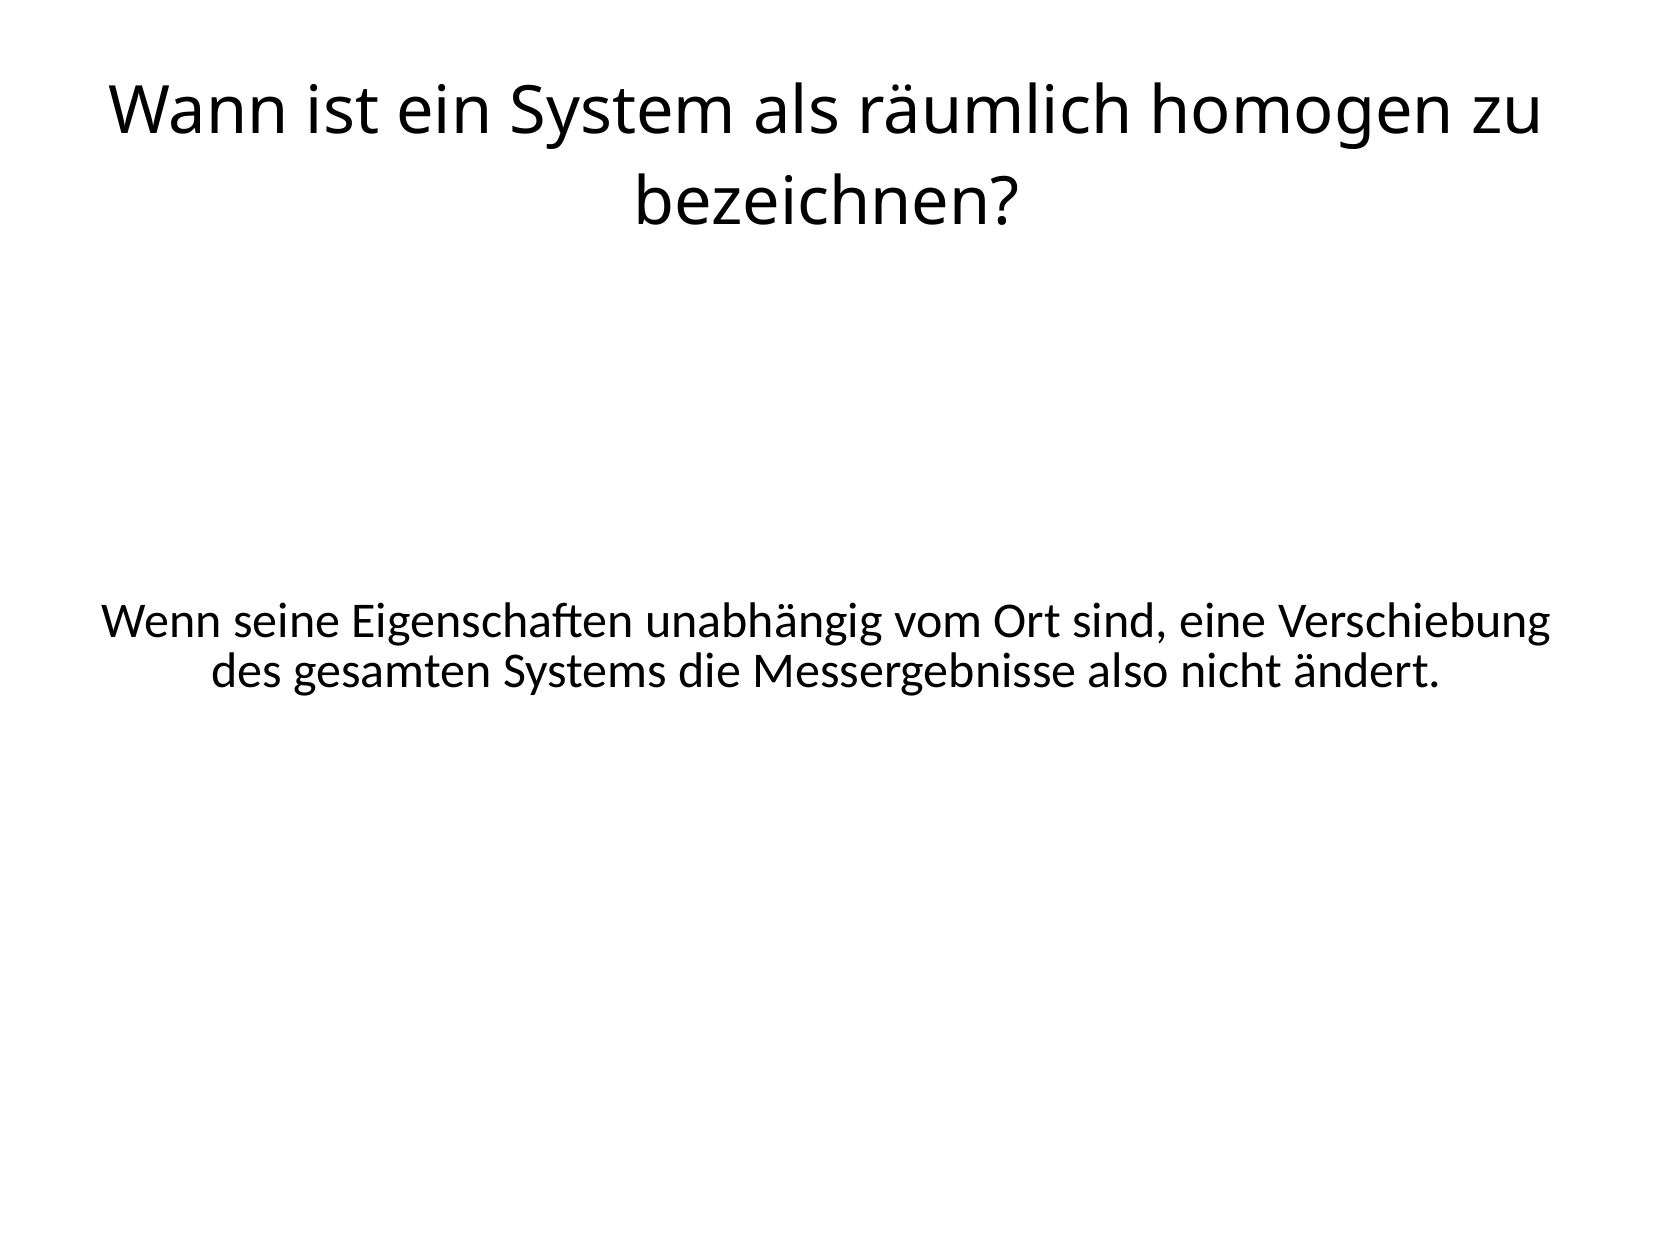

# Wann ist ein System als räumlich homogen zu bezeichnen?
Wenn seine Eigenschaften unabhängig vom Ort sind, eine Verschiebung des gesamten Systems die Messergebnisse also nicht ändert.